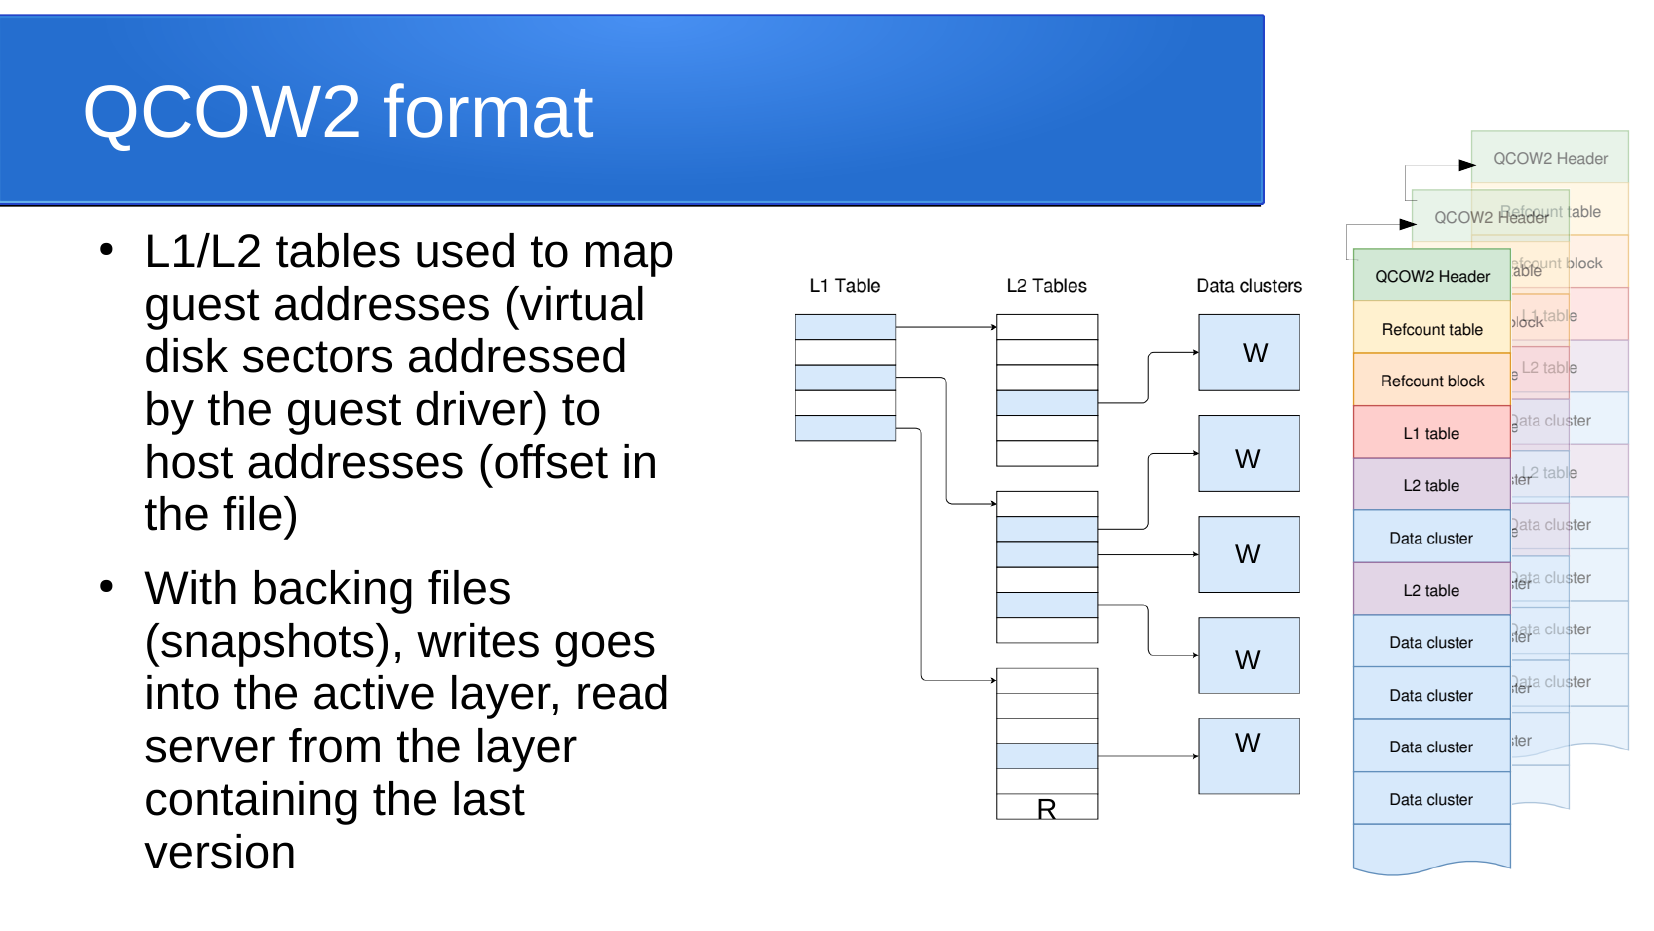

# QCOW2 format
L1/L2 tables used to map guest addresses (virtual disk sectors addressed by the guest driver) to host addresses (offset in the file)
With backing files (snapshots), writes goes into the active layer, read server from the layer containing the last version
W
W
W
W
W
R